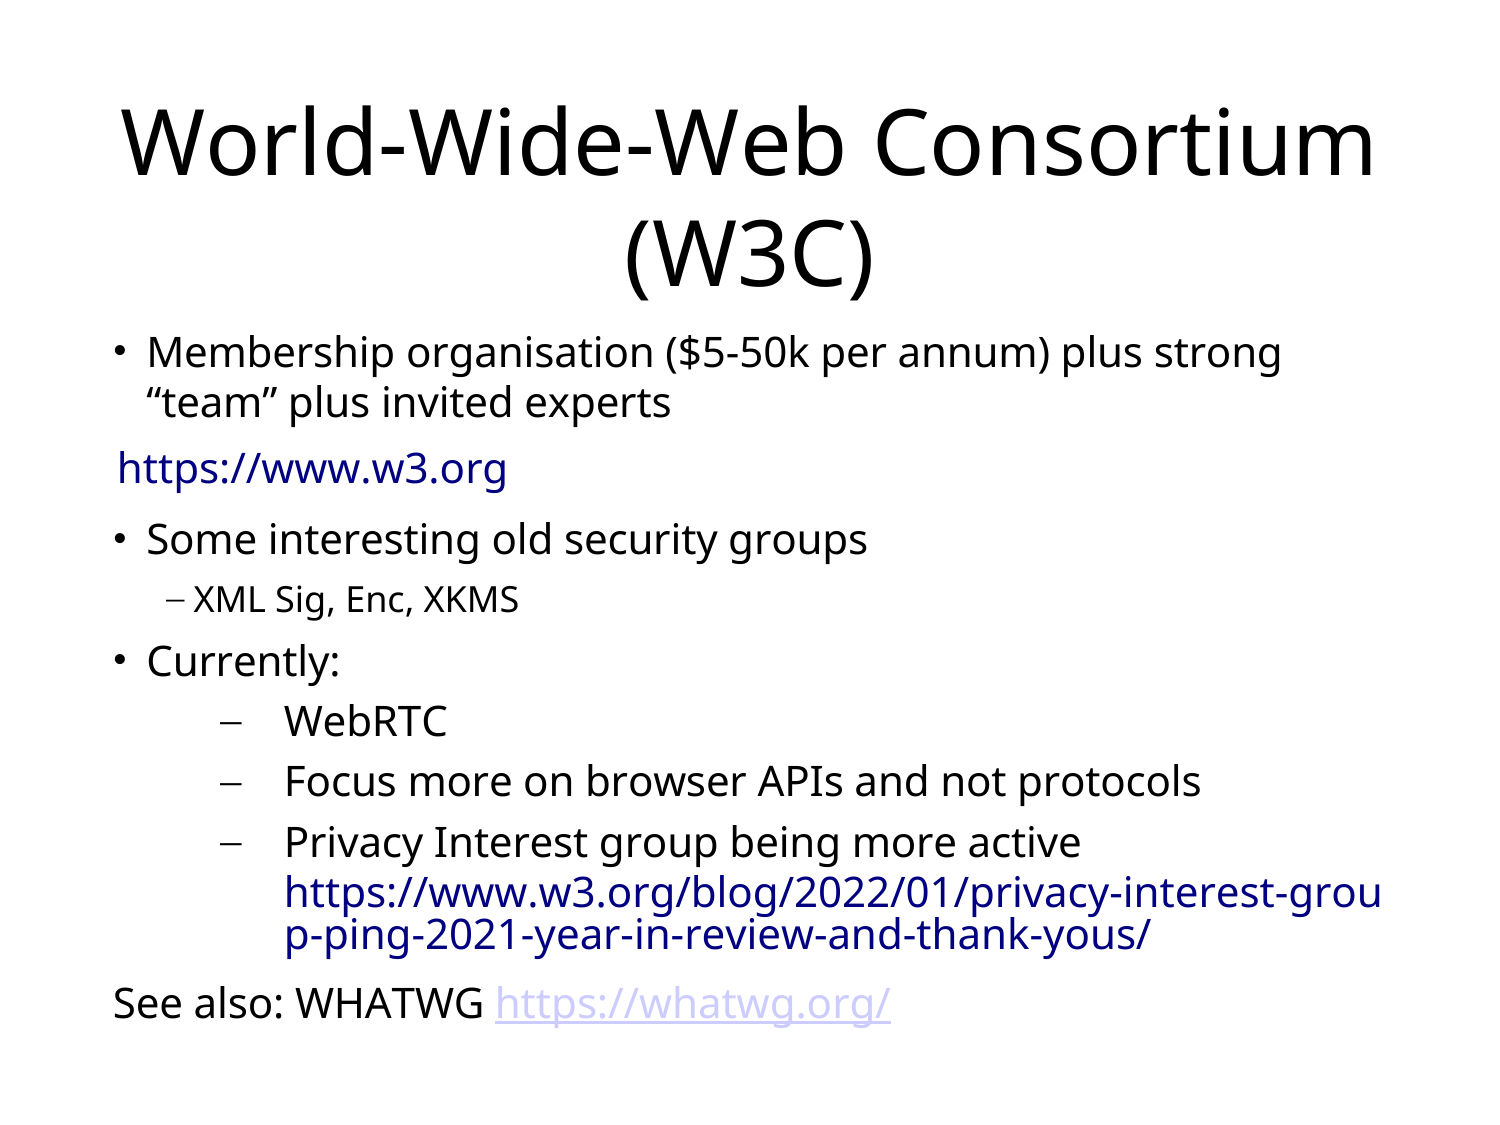

# World-Wide-Web Consortium (W3C)
Membership organisation ($5-50k per annum) plus strong “team” plus invited experts
https://www.w3.org
Some interesting old security groups
XML Sig, Enc, XKMS
Currently:
WebRTC
Focus more on browser APIs and not protocols
Privacy Interest group being more activehttps://www.w3.org/blog/2022/01/privacy-interest-group-ping-2021-year-in-review-and-thank-yous/
See also: WHATWG https://whatwg.org/